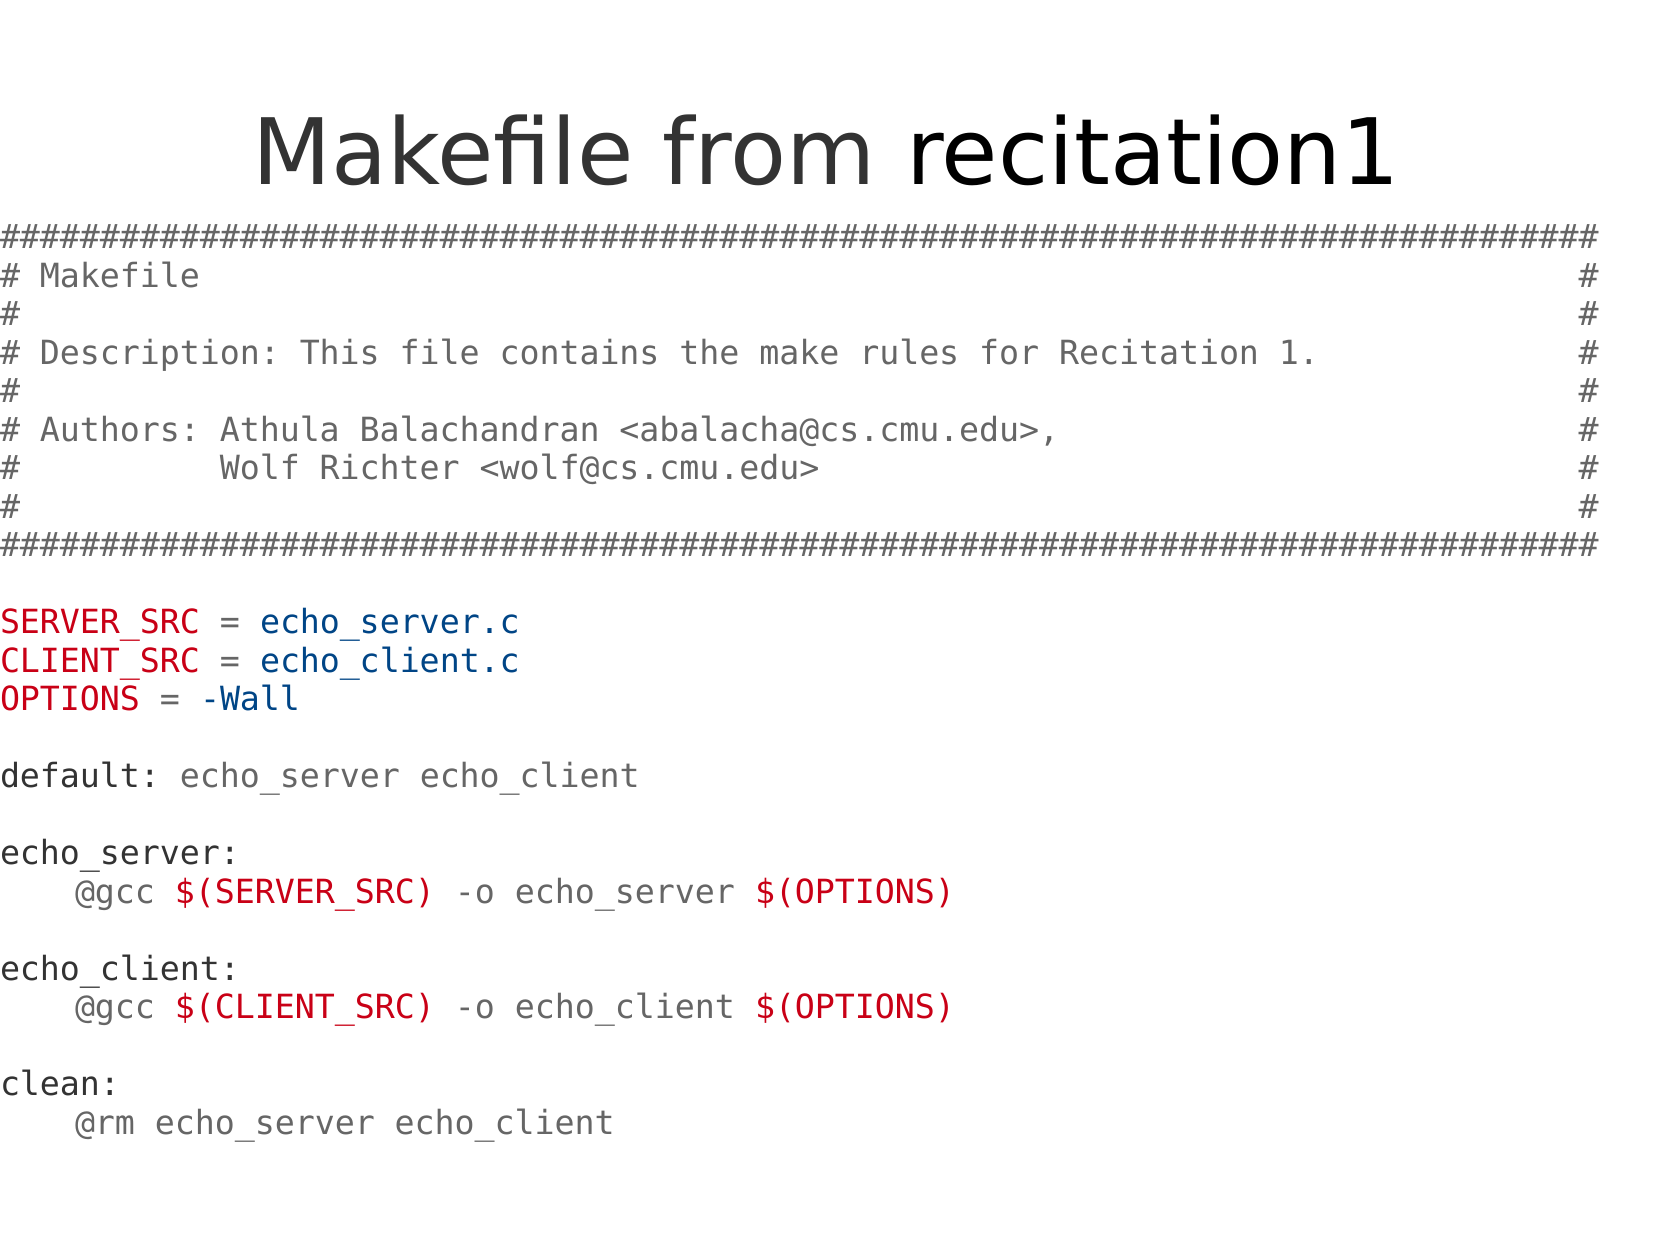

# Makefile from recitation1
################################################################################
# Makefile #
# #
# Description: This file contains the make rules for Recitation 1. #
# #
# Authors: Athula Balachandran <abalacha@cs.cmu.edu>, #
# Wolf Richter <wolf@cs.cmu.edu> #
# #
################################################################################
SERVER_SRC = echo_server.c
CLIENT_SRC = echo_client.c
OPTIONS = -Wall
default: echo_server echo_client
echo_server:
	@gcc $(SERVER_SRC) -o echo_server $(OPTIONS)
echo_client:
	@gcc $(CLIENT_SRC) -o echo_client $(OPTIONS)
clean:
	@rm echo_server echo_client